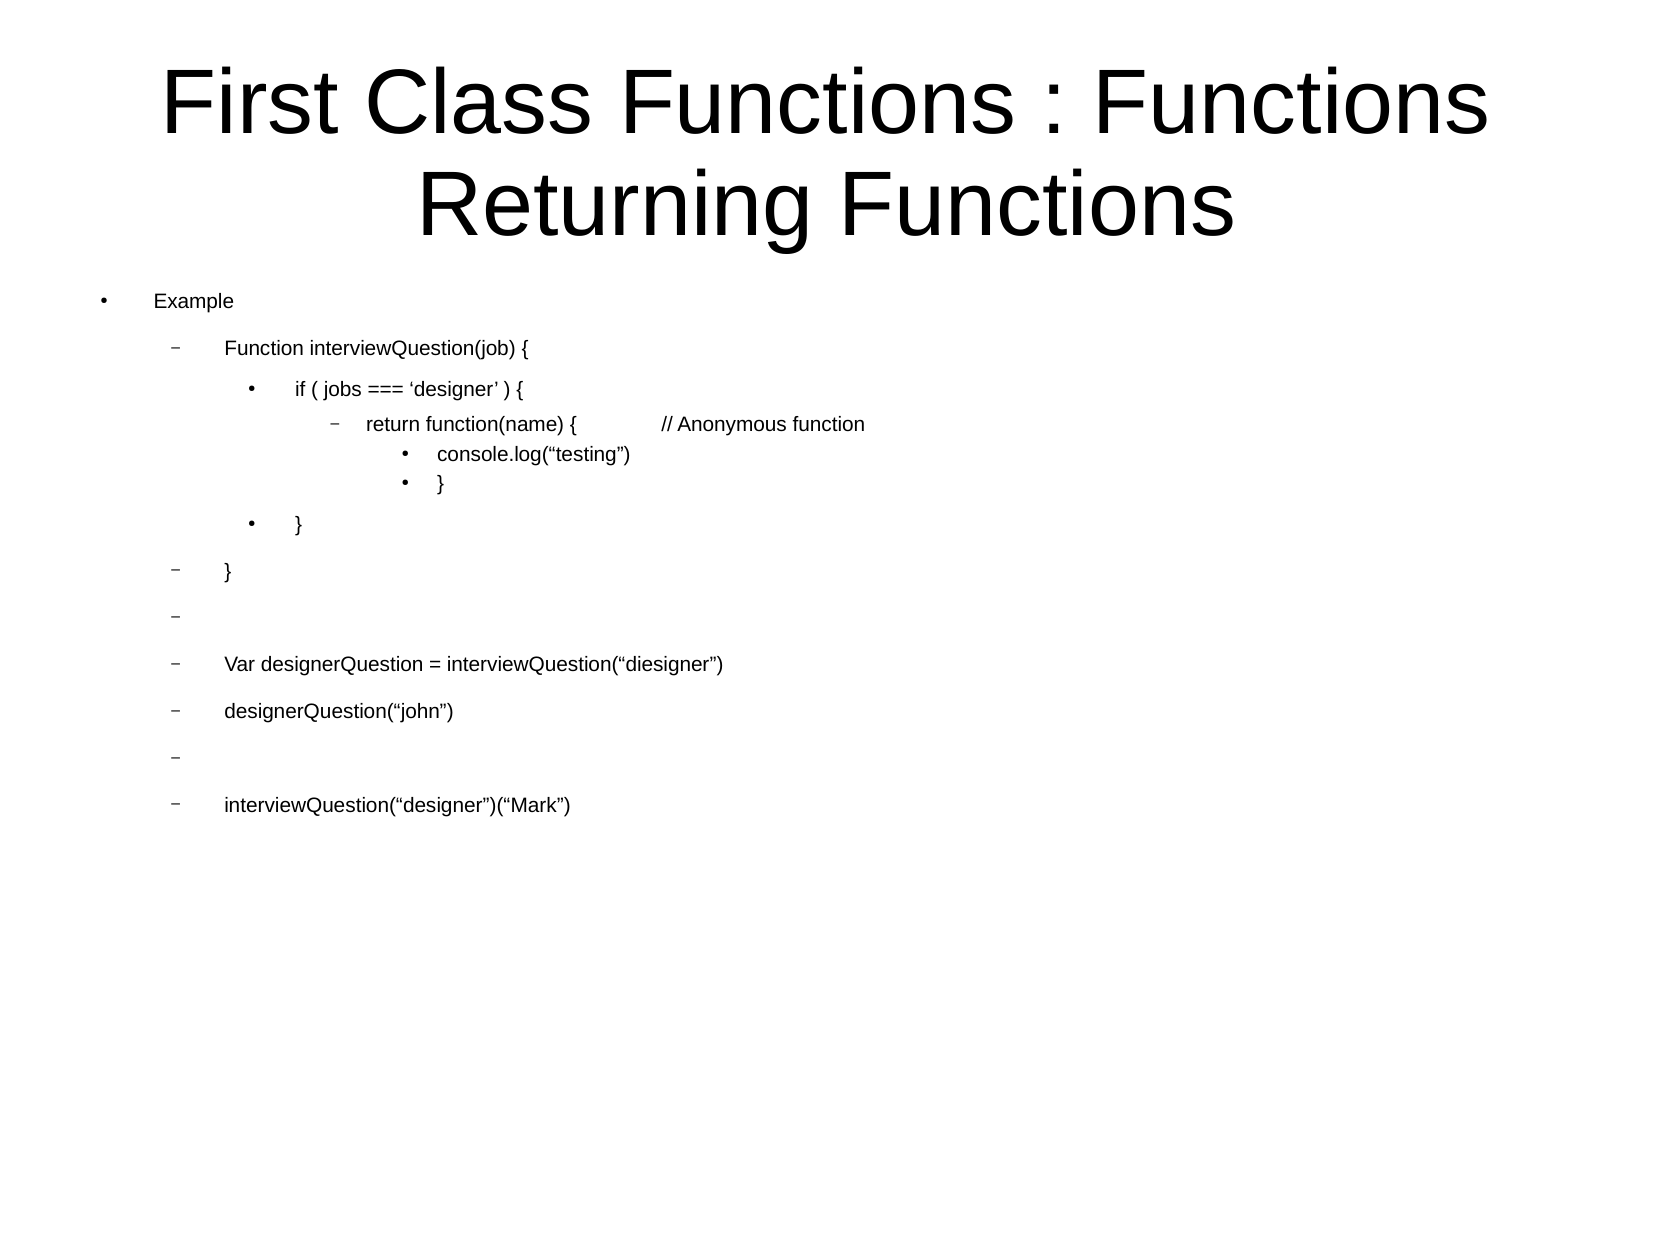

# First Class Functions : Functions Returning Functions
Example
Function interviewQuestion(job) {
if ( jobs === ‘designer’ ) {
return function(name) { 	// Anonymous function
console.log(“testing”)
}
}
}
Var designerQuestion = interviewQuestion(“diesigner”)
designerQuestion(“john”)
interviewQuestion(“designer”)(“Mark”)